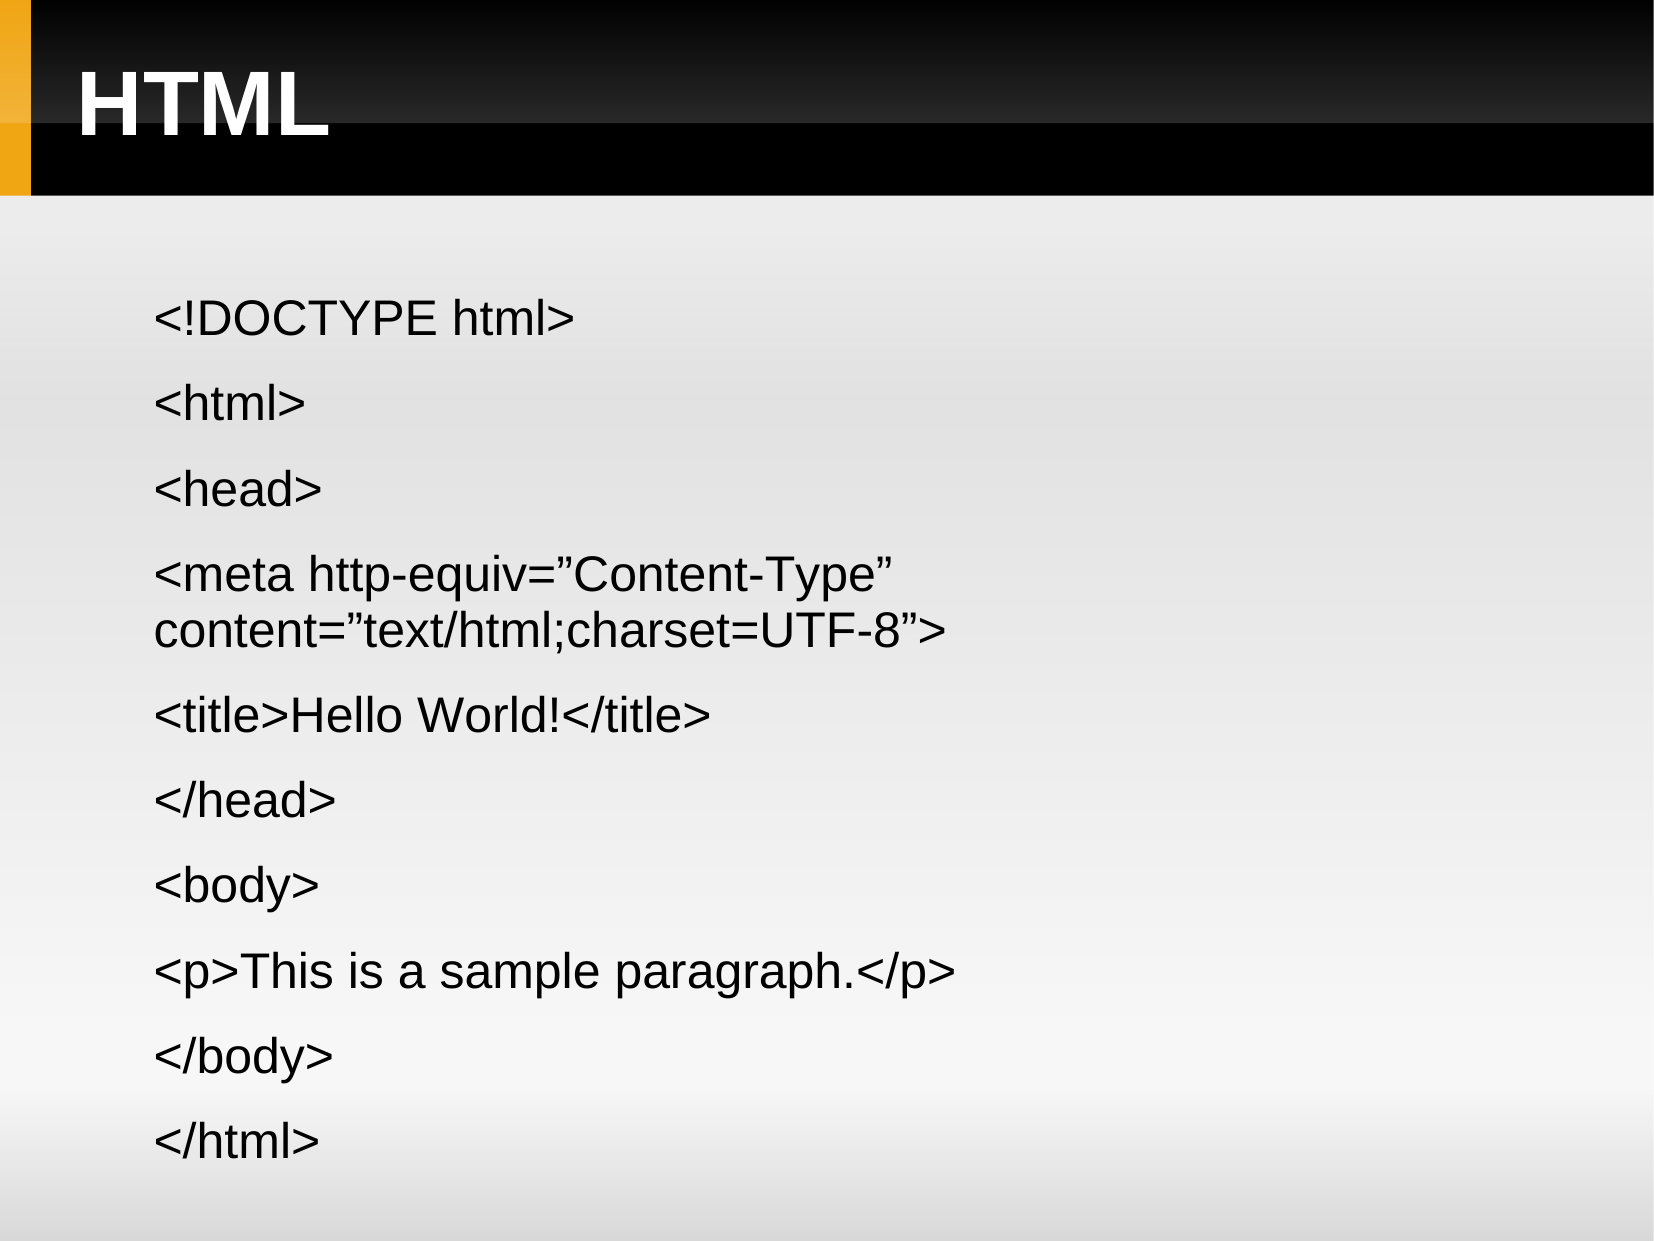

# HTML
<!DOCTYPE html>
<html>
<head>
<meta http-equiv=”Content-Type” content=”text/html;charset=UTF-8”>
<title>Hello World!</title>
</head>
<body>
<p>This is a sample paragraph.</p>
</body>
</html>